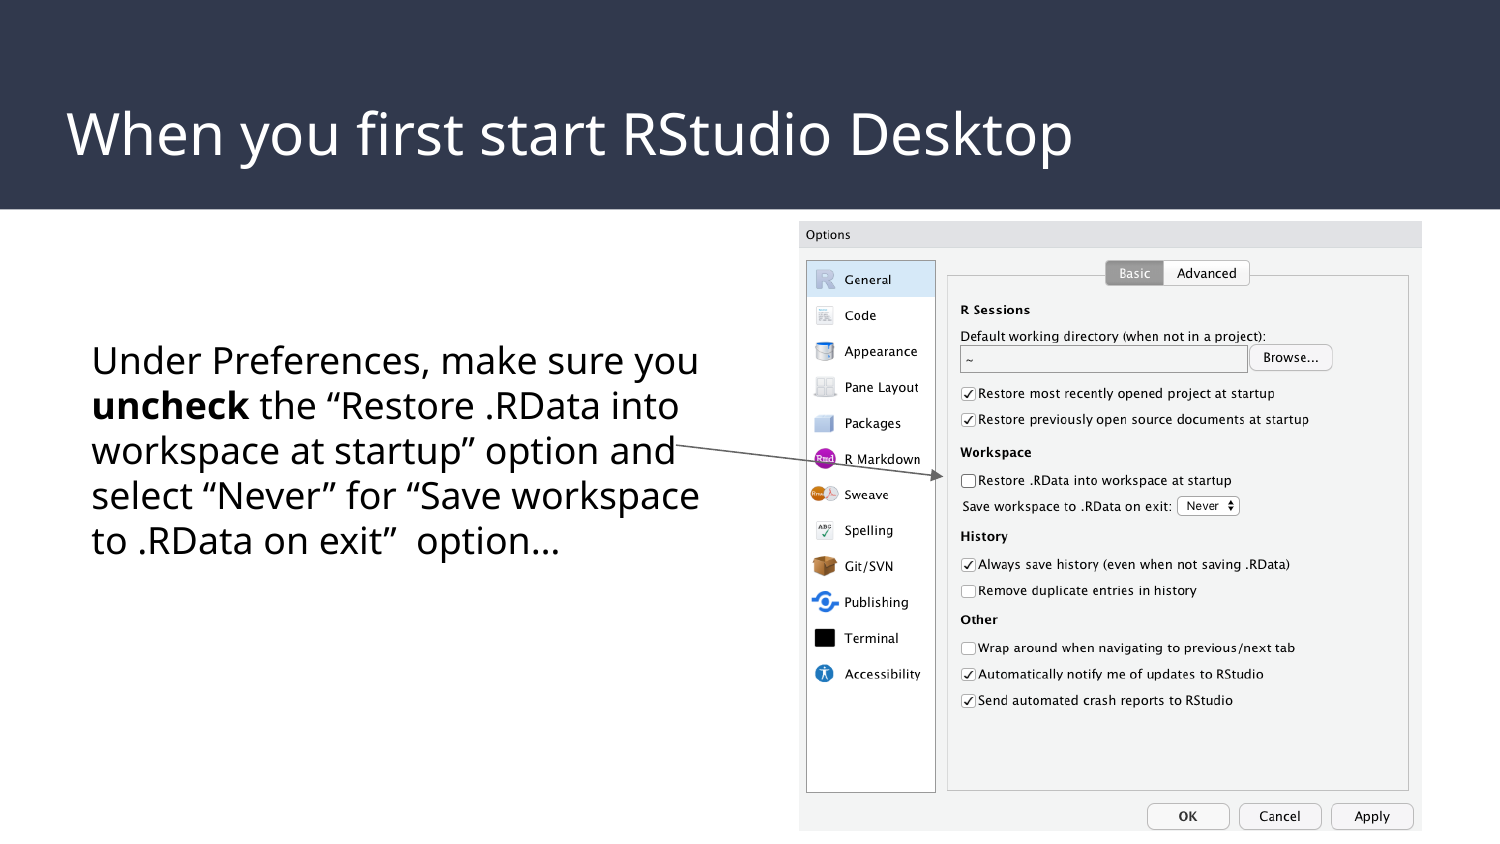

# When you first start RStudio Desktop
Under Preferences, make sure you uncheck the “Restore .RData into workspace at startup” option and select “Never” for “Save workspace to .RData on exit” option…